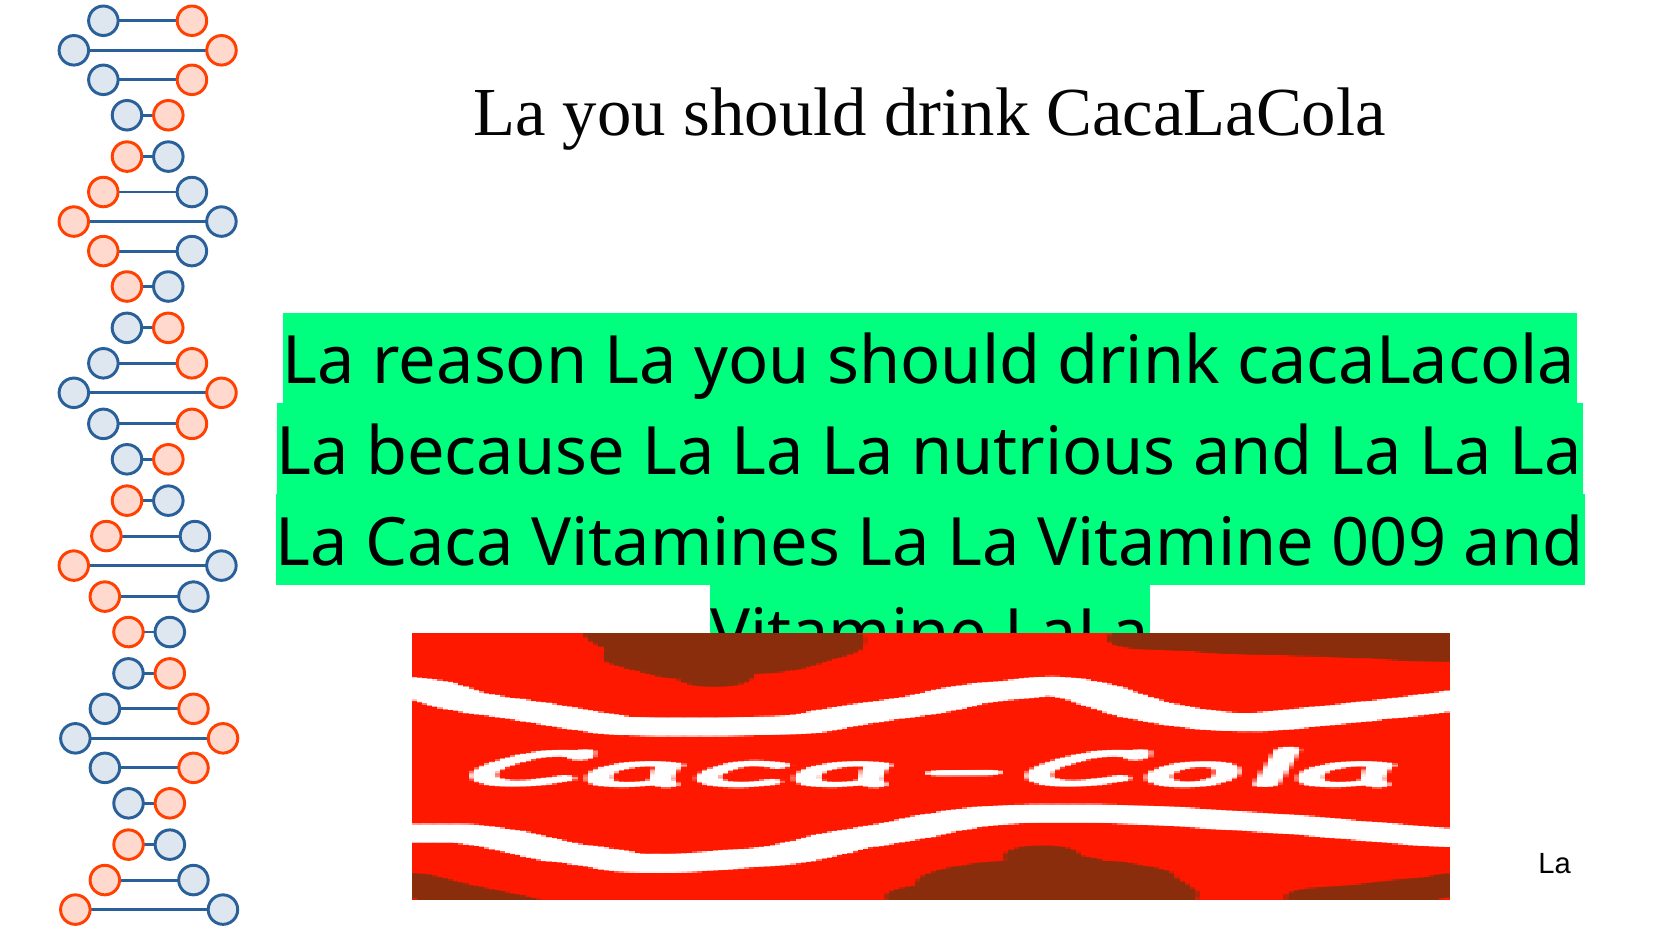

# La you should drink CacaLaCola
La reason La you should drink cacaLacola La because La La La nutrious and La La La La Caca Vitamines La La Vitamine 009 and Vitamine LaLa
6